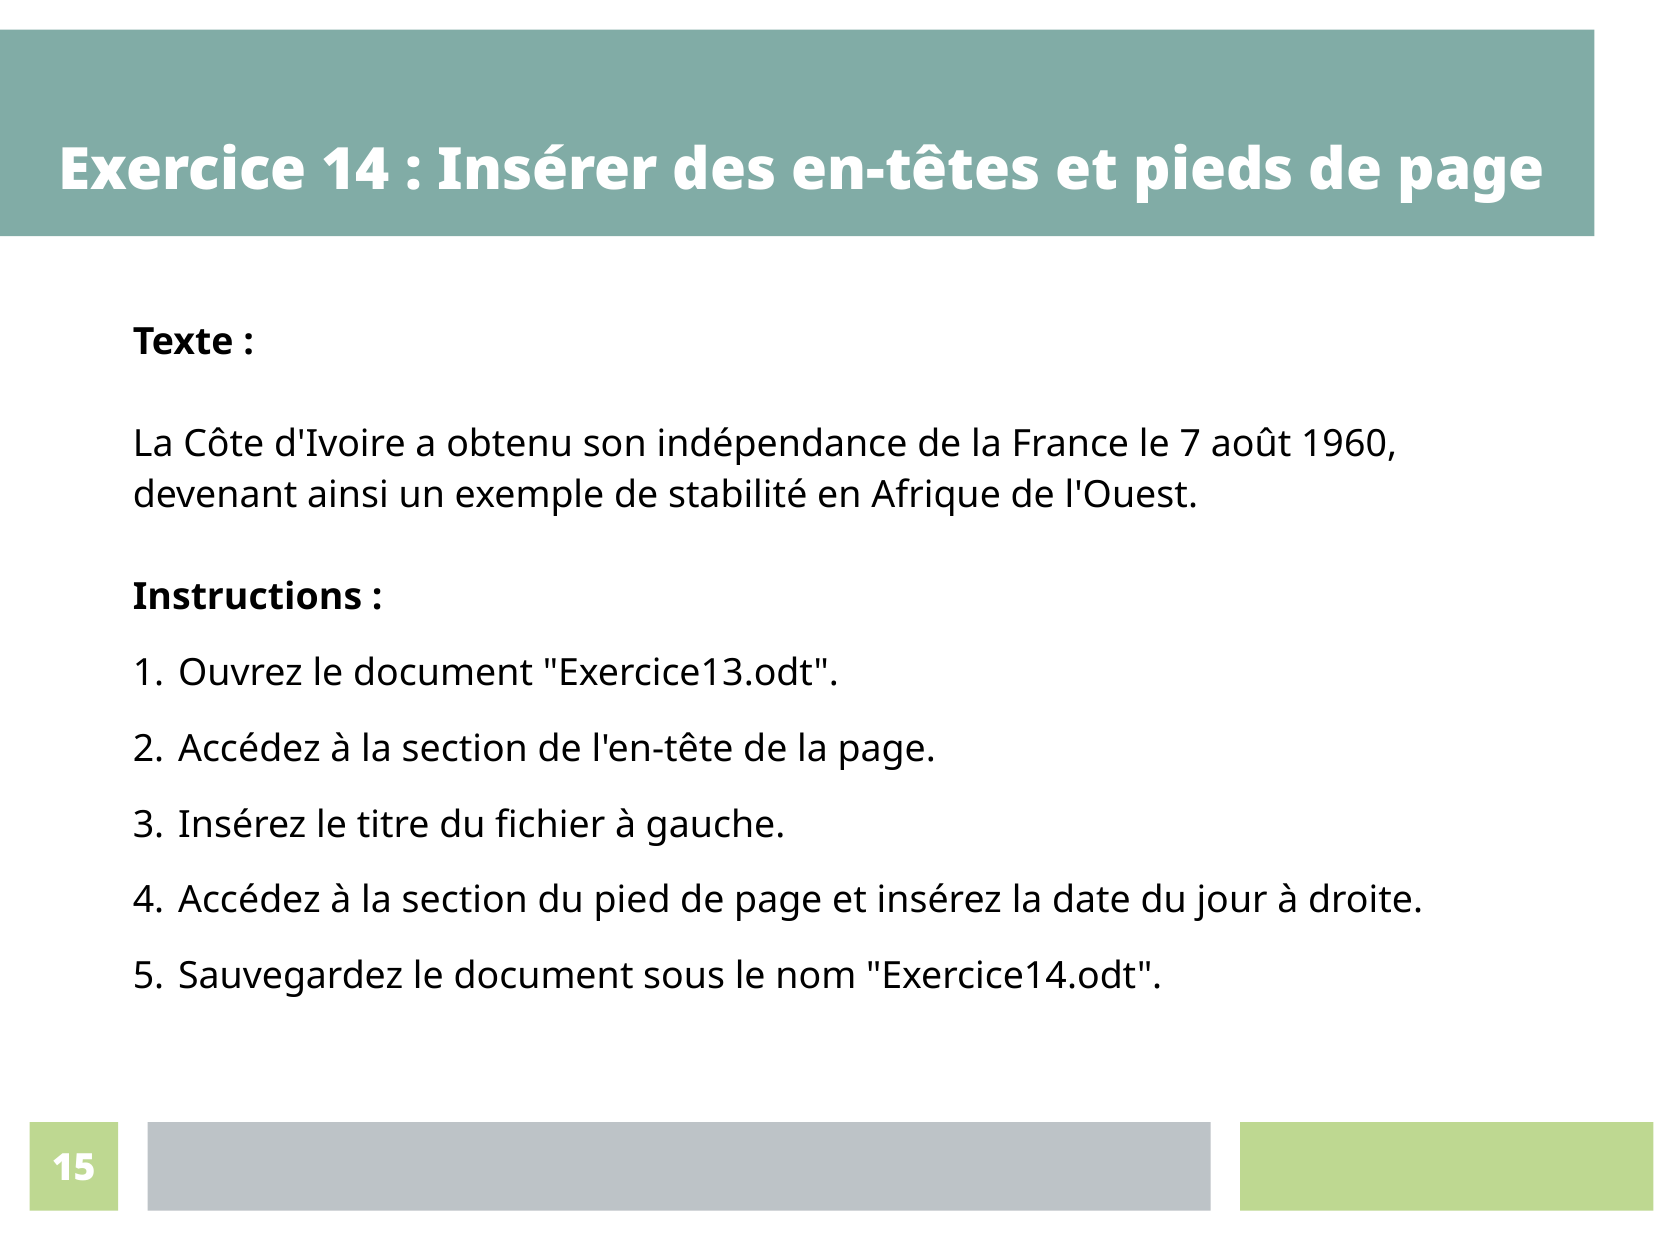

# Exercice 14 : Insérer des en-têtes et pieds de page
Texte :
La Côte d'Ivoire a obtenu son indépendance de la France le 7 août 1960, devenant ainsi un exemple de stabilité en Afrique de l'Ouest.
Instructions :
 Ouvrez le document "Exercice13.odt".
 Accédez à la section de l'en-tête de la page.
 Insérez le titre du fichier à gauche.
 Accédez à la section du pied de page et insérez la date du jour à droite.
 Sauvegardez le document sous le nom "Exercice14.odt".
15